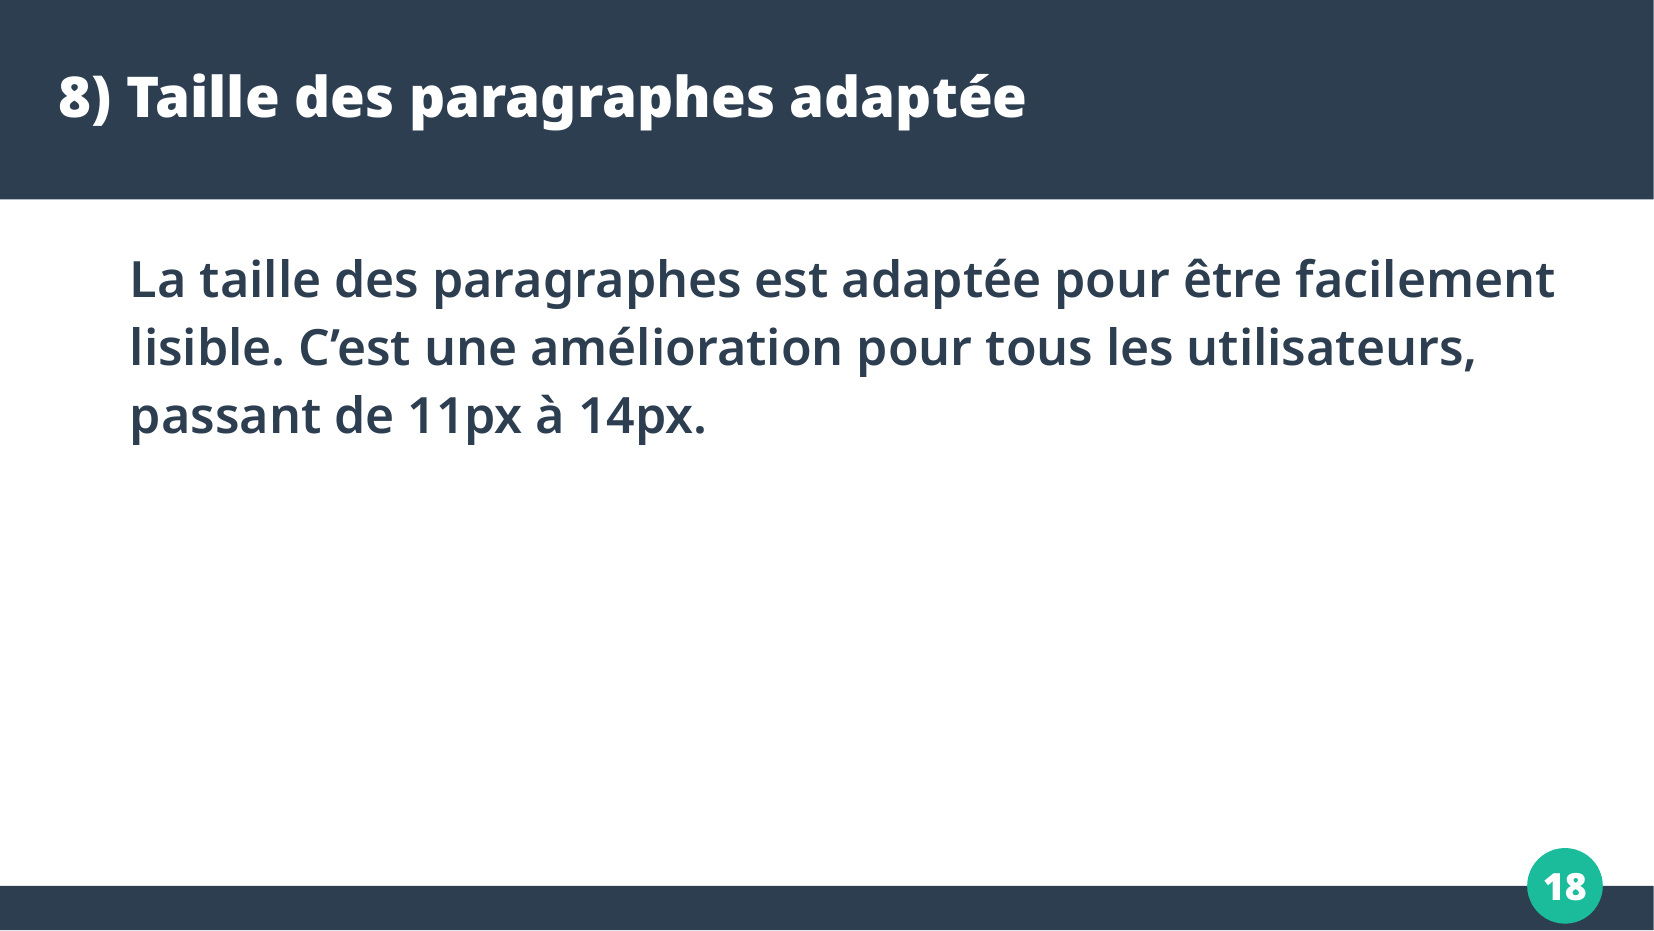

# 8) Taille des paragraphes adaptée
La taille des paragraphes est adaptée pour être facilement lisible. C’est une amélioration pour tous les utilisateurs, passant de 11px à 14px.